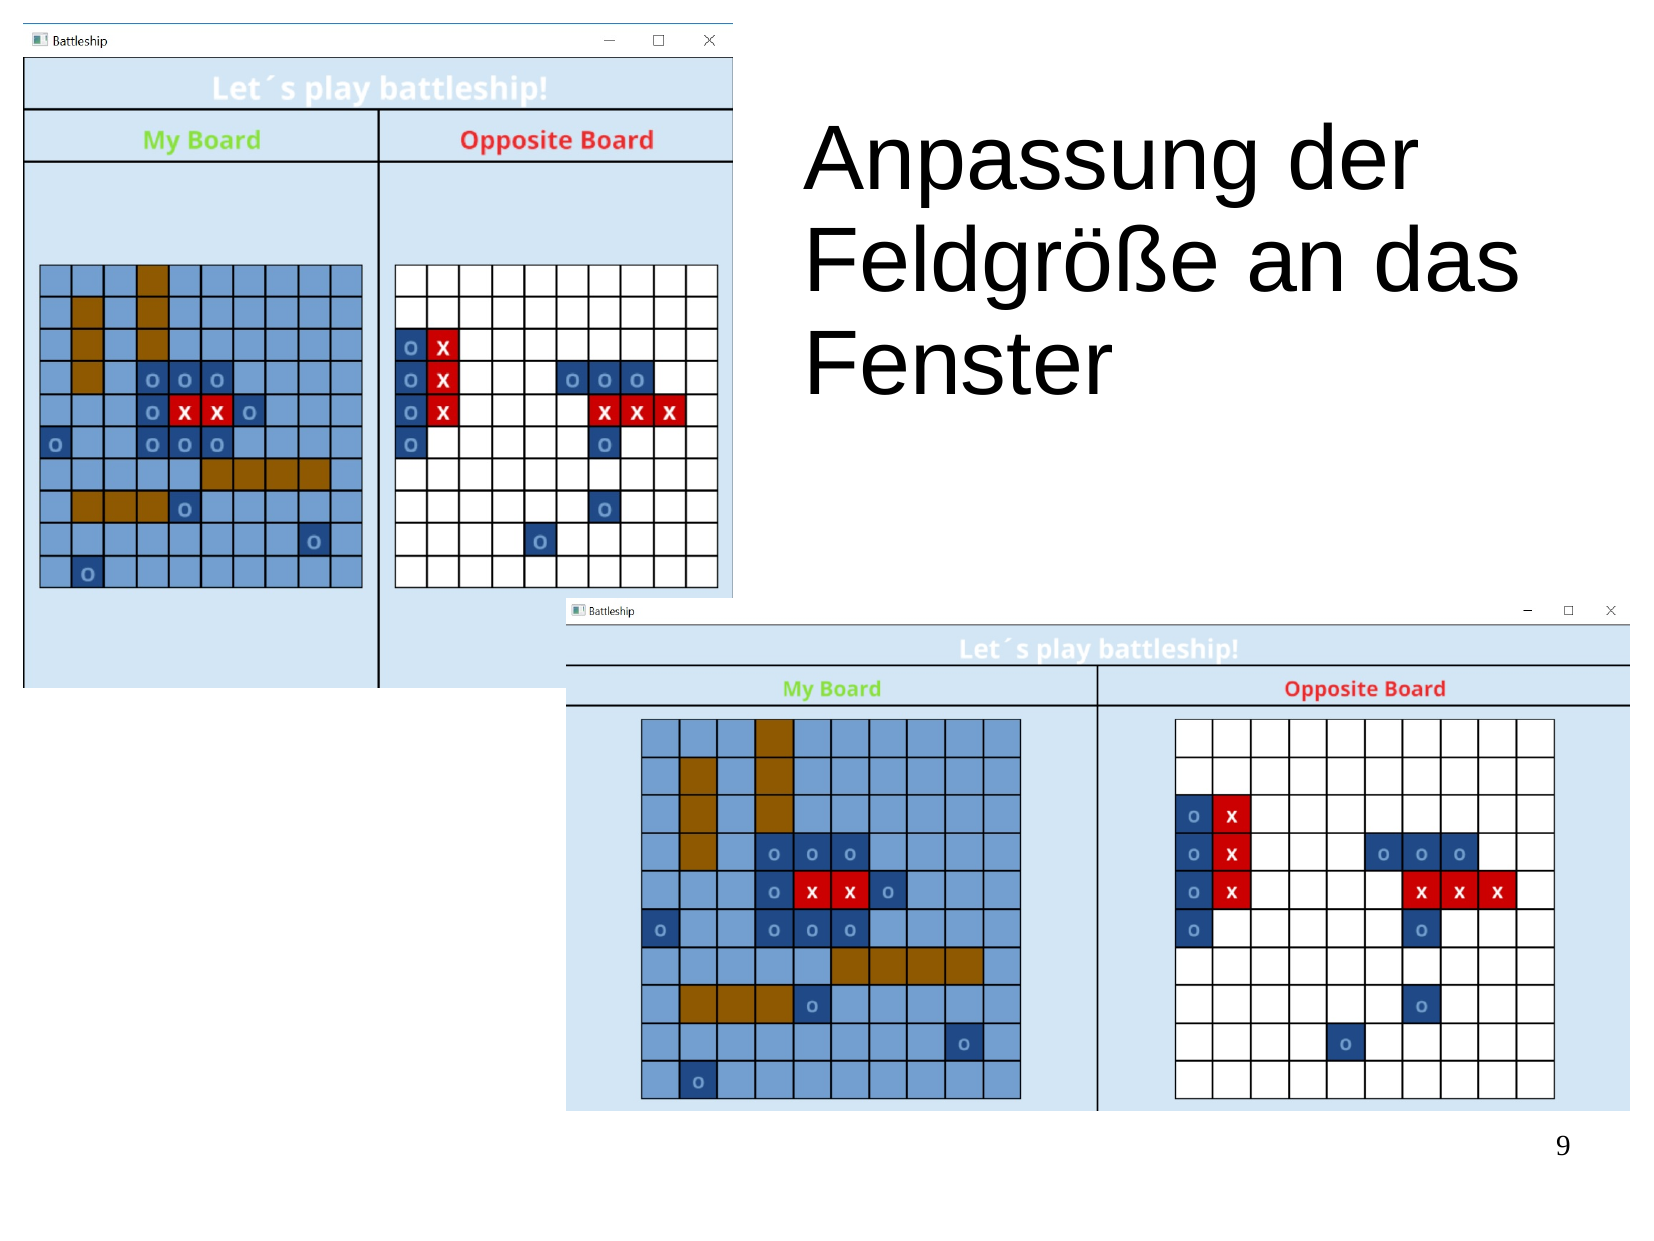

# Anpassung der Feldgröße an das Fenster
9